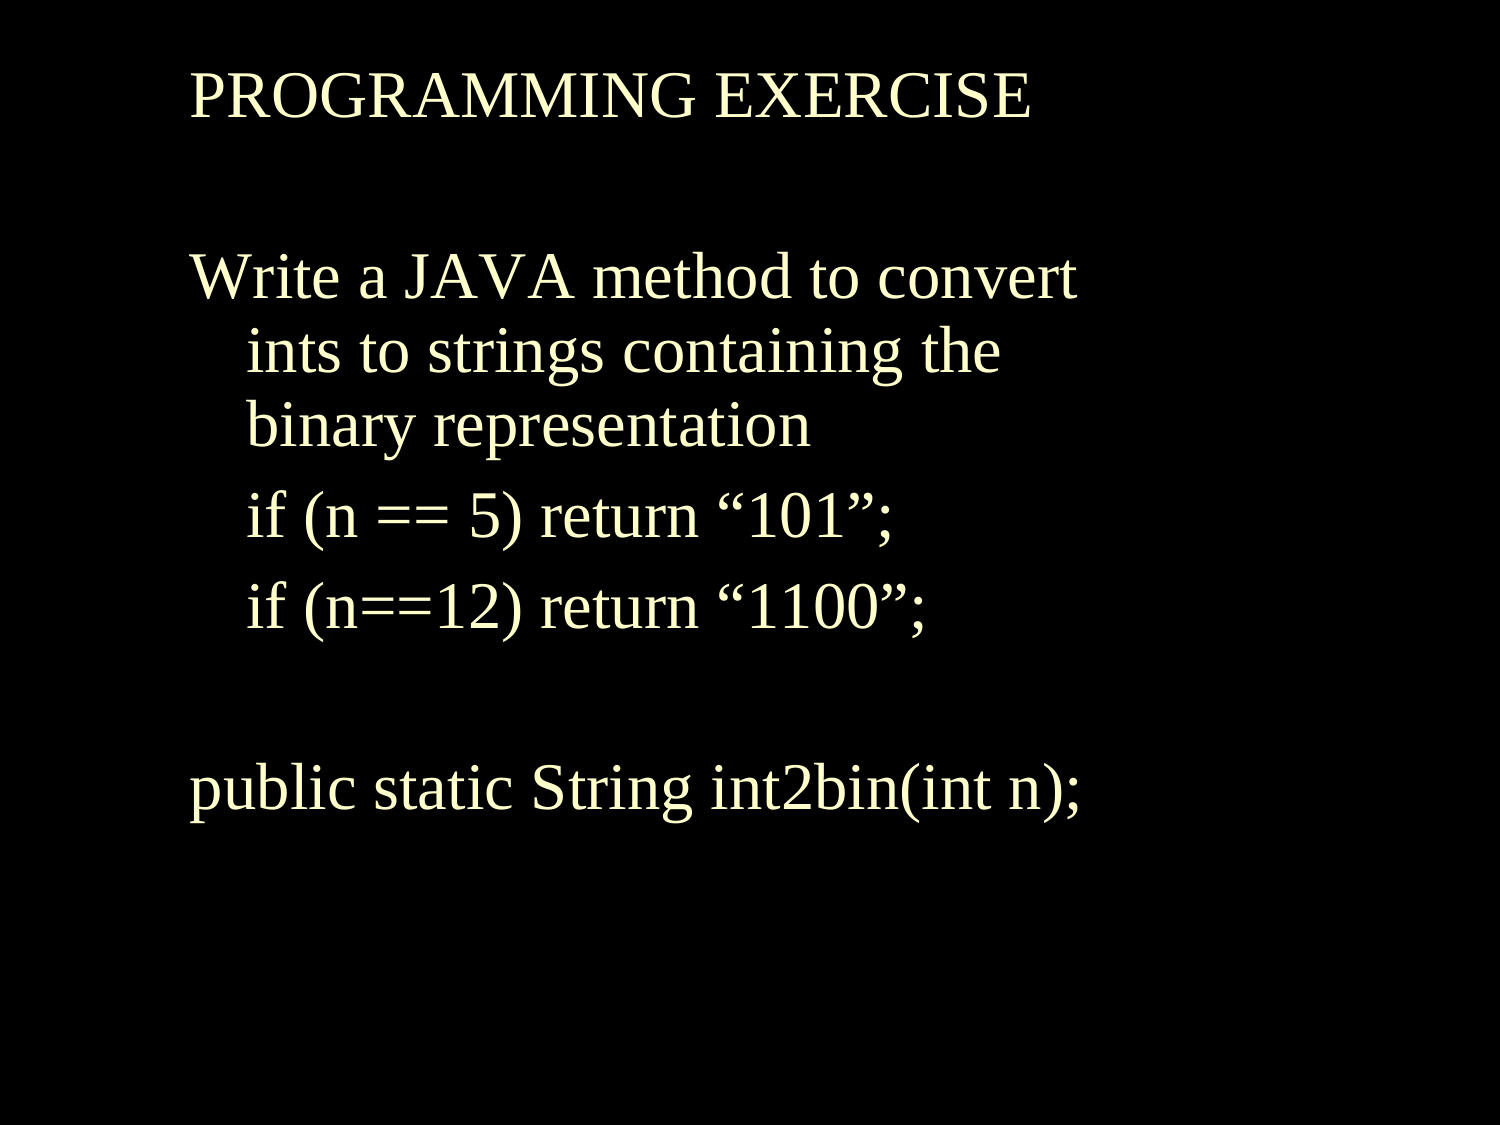

# PROGRAMMING EXERCISE
Write a JAVA method to convert ints to strings containing the binary representation
	if (n == 5) return “101”;
	if (n==12) return “1100”;
public static String int2bin(int n);